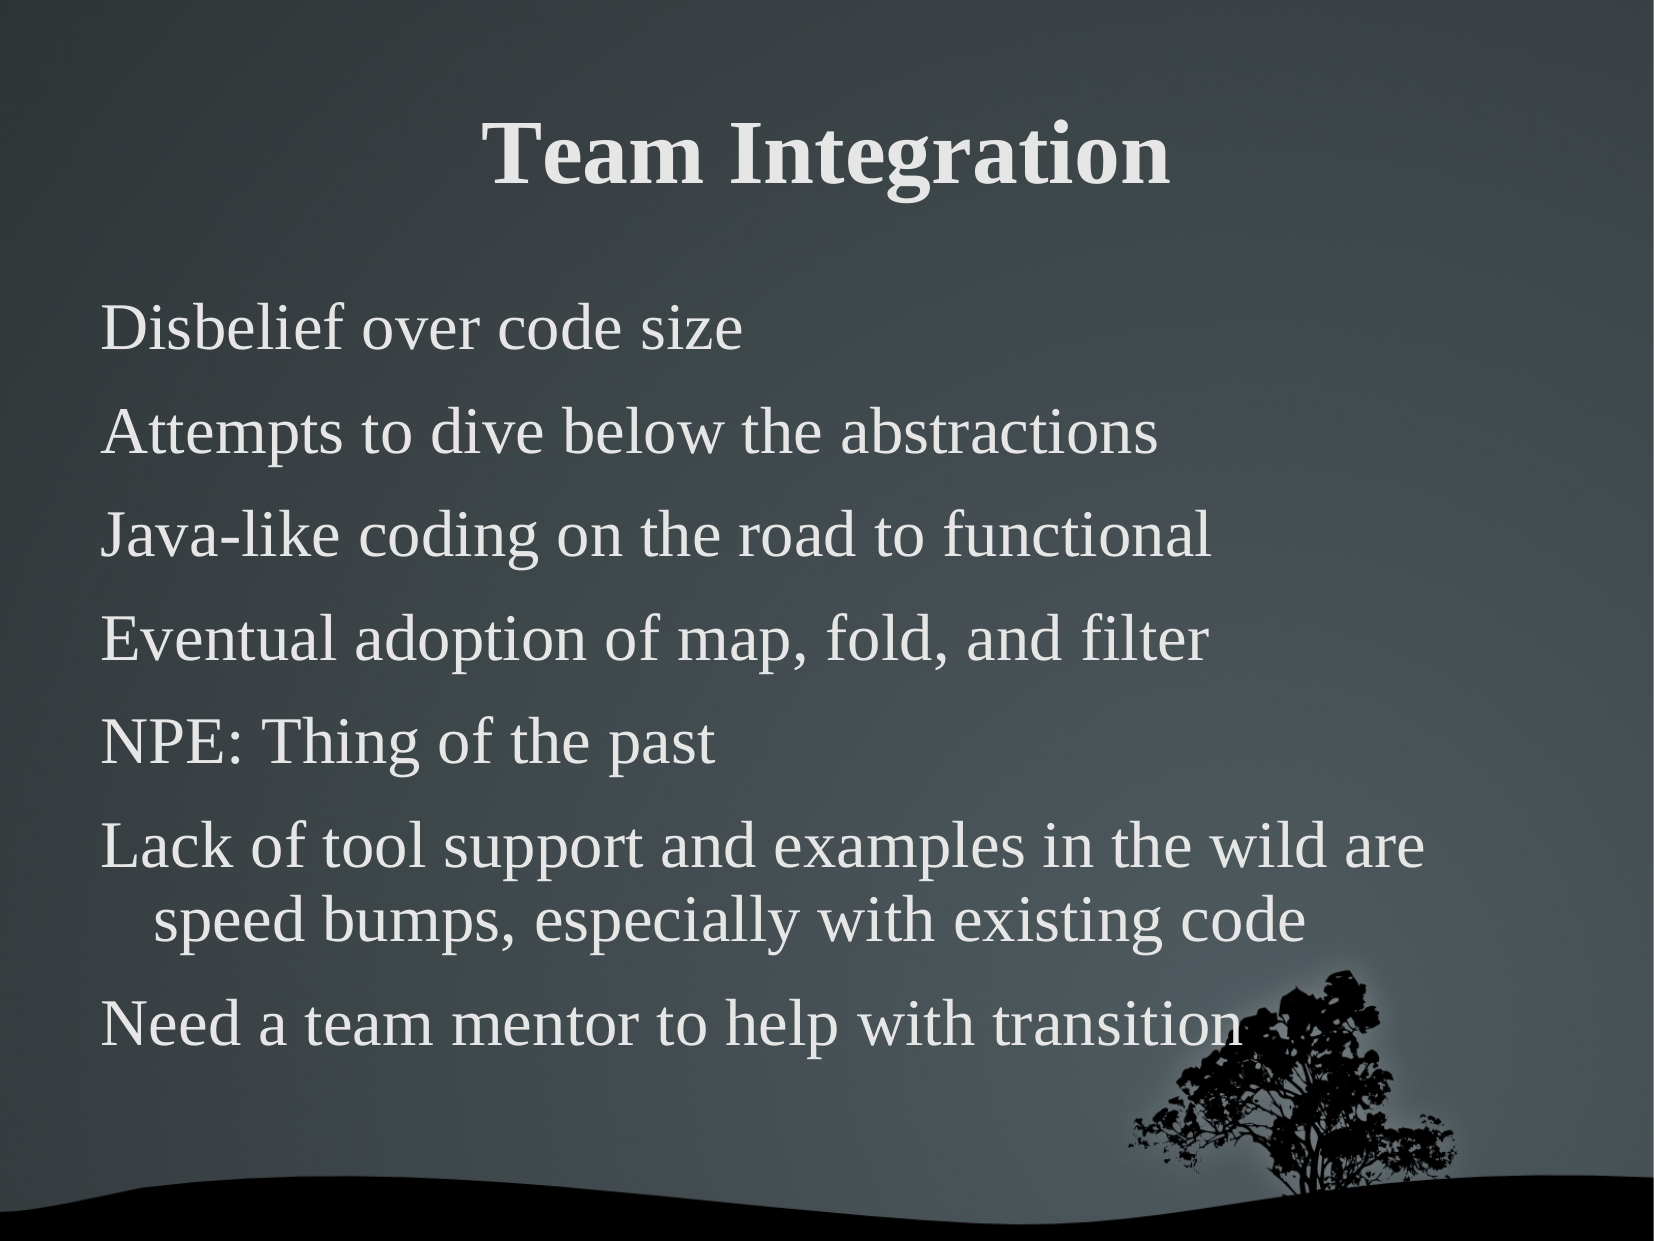

# Team Integration
Disbelief over code size
Attempts to dive below the abstractions
Java-like coding on the road to functional
Eventual adoption of map, fold, and filter
NPE: Thing of the past
Lack of tool support and examples in the wild are speed bumps, especially with existing code
Need a team mentor to help with transition